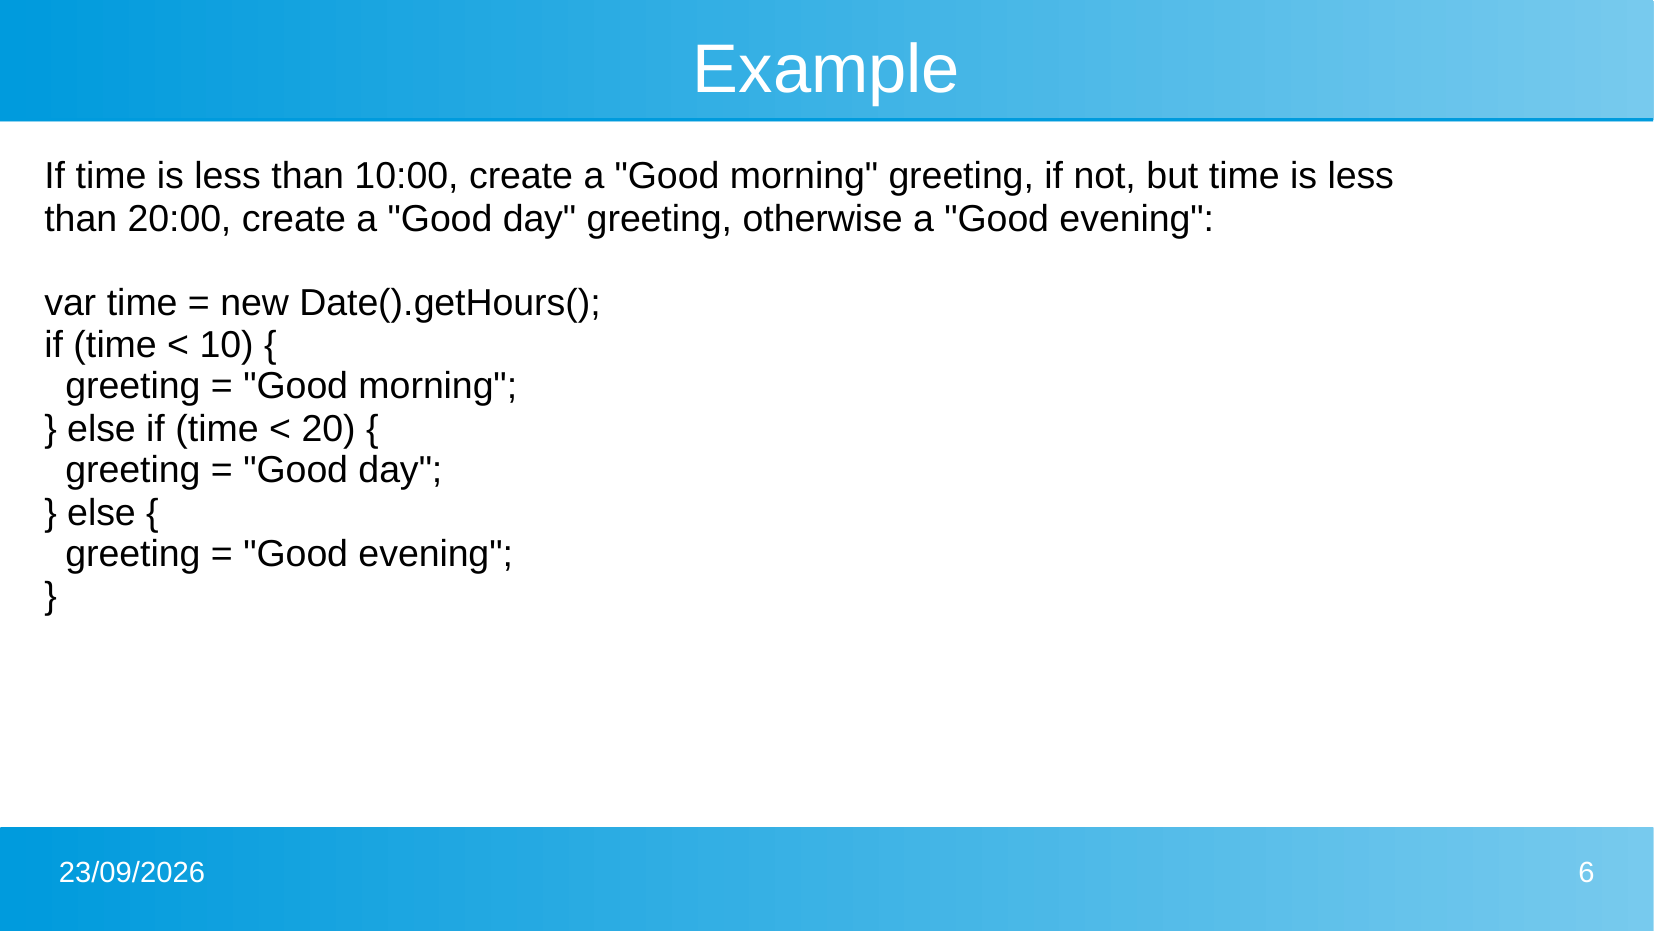

# Example
If time is less than 10:00, create a "Good morning" greeting, if not, but time is less than 20:00, create a "Good day" greeting, otherwise a "Good evening":
var time = new Date().getHours();
if (time < 10) {
 greeting = "Good morning";
} else if (time < 20) {
 greeting = "Good day";
} else {
 greeting = "Good evening";
}
6